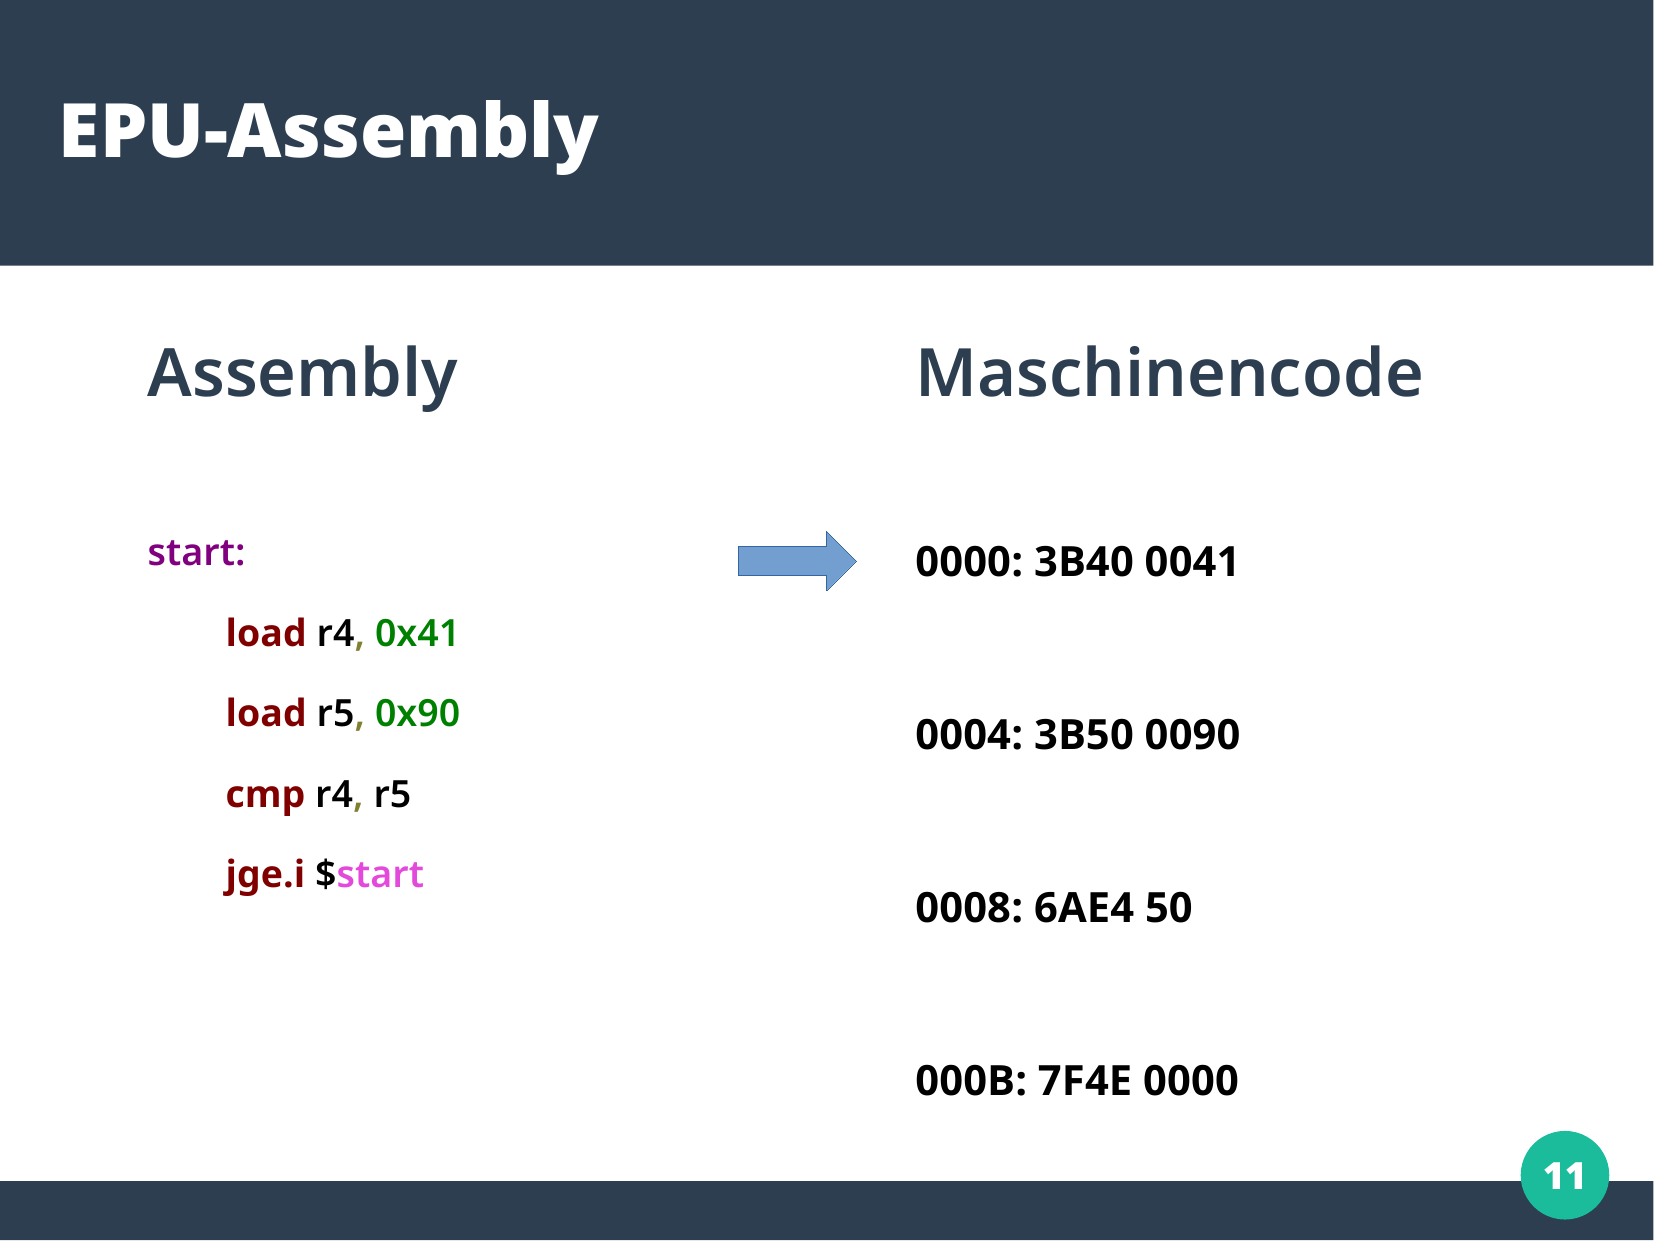

# EPU-Assembly
Assembly
start:
 load r4, 0x41
 load r5, 0x90
 cmp r4, r5
 jge.i $start
Maschinencode
0000: 3B40 0041
0004: 3B50 0090
0008: 6AE4 50
000B: 7F4E 0000
11